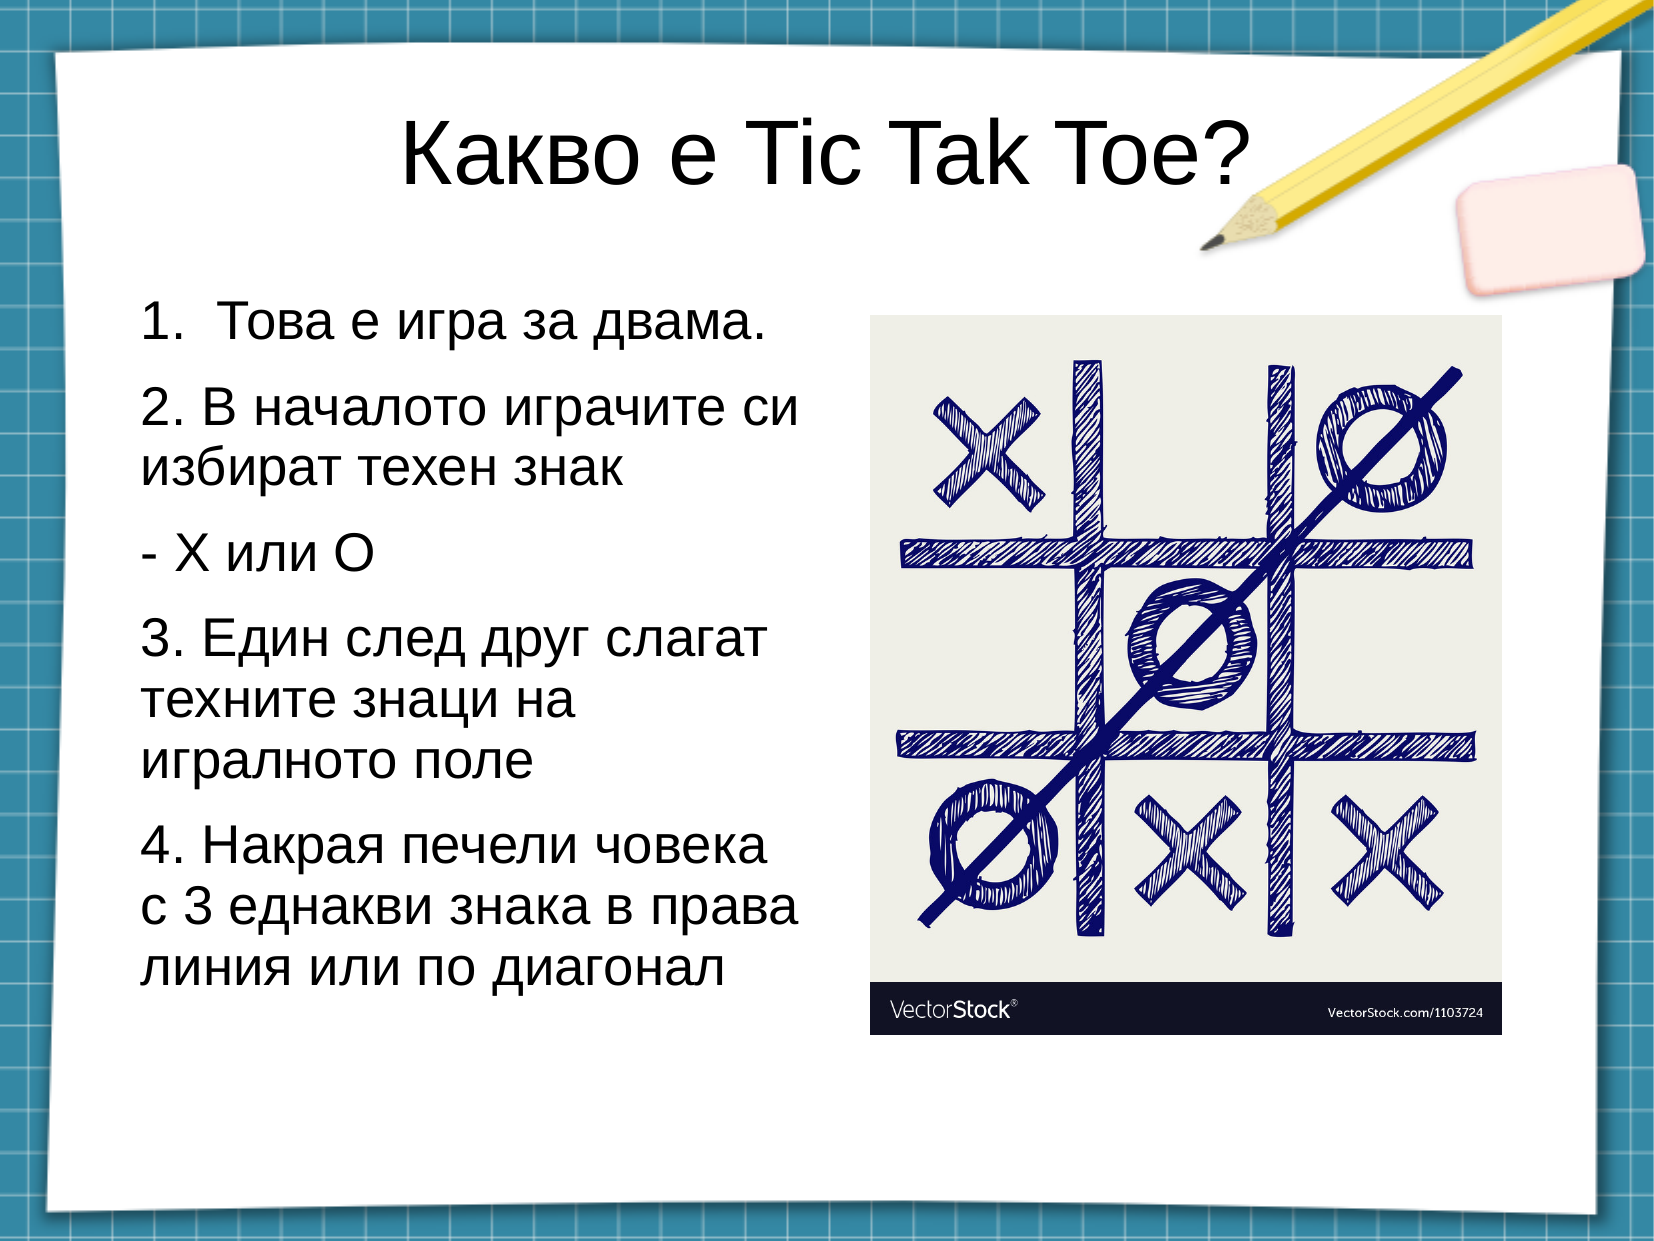

# Какво е Tic Tak Toe?
1. Това е игра за двама.
2. В началото играчите си избират техен знак
- Х или О
3. Един след друг слагат техните знаци на игралното поле
4. Накрая печели човека с 3 еднакви знака в права линия или по диагонал